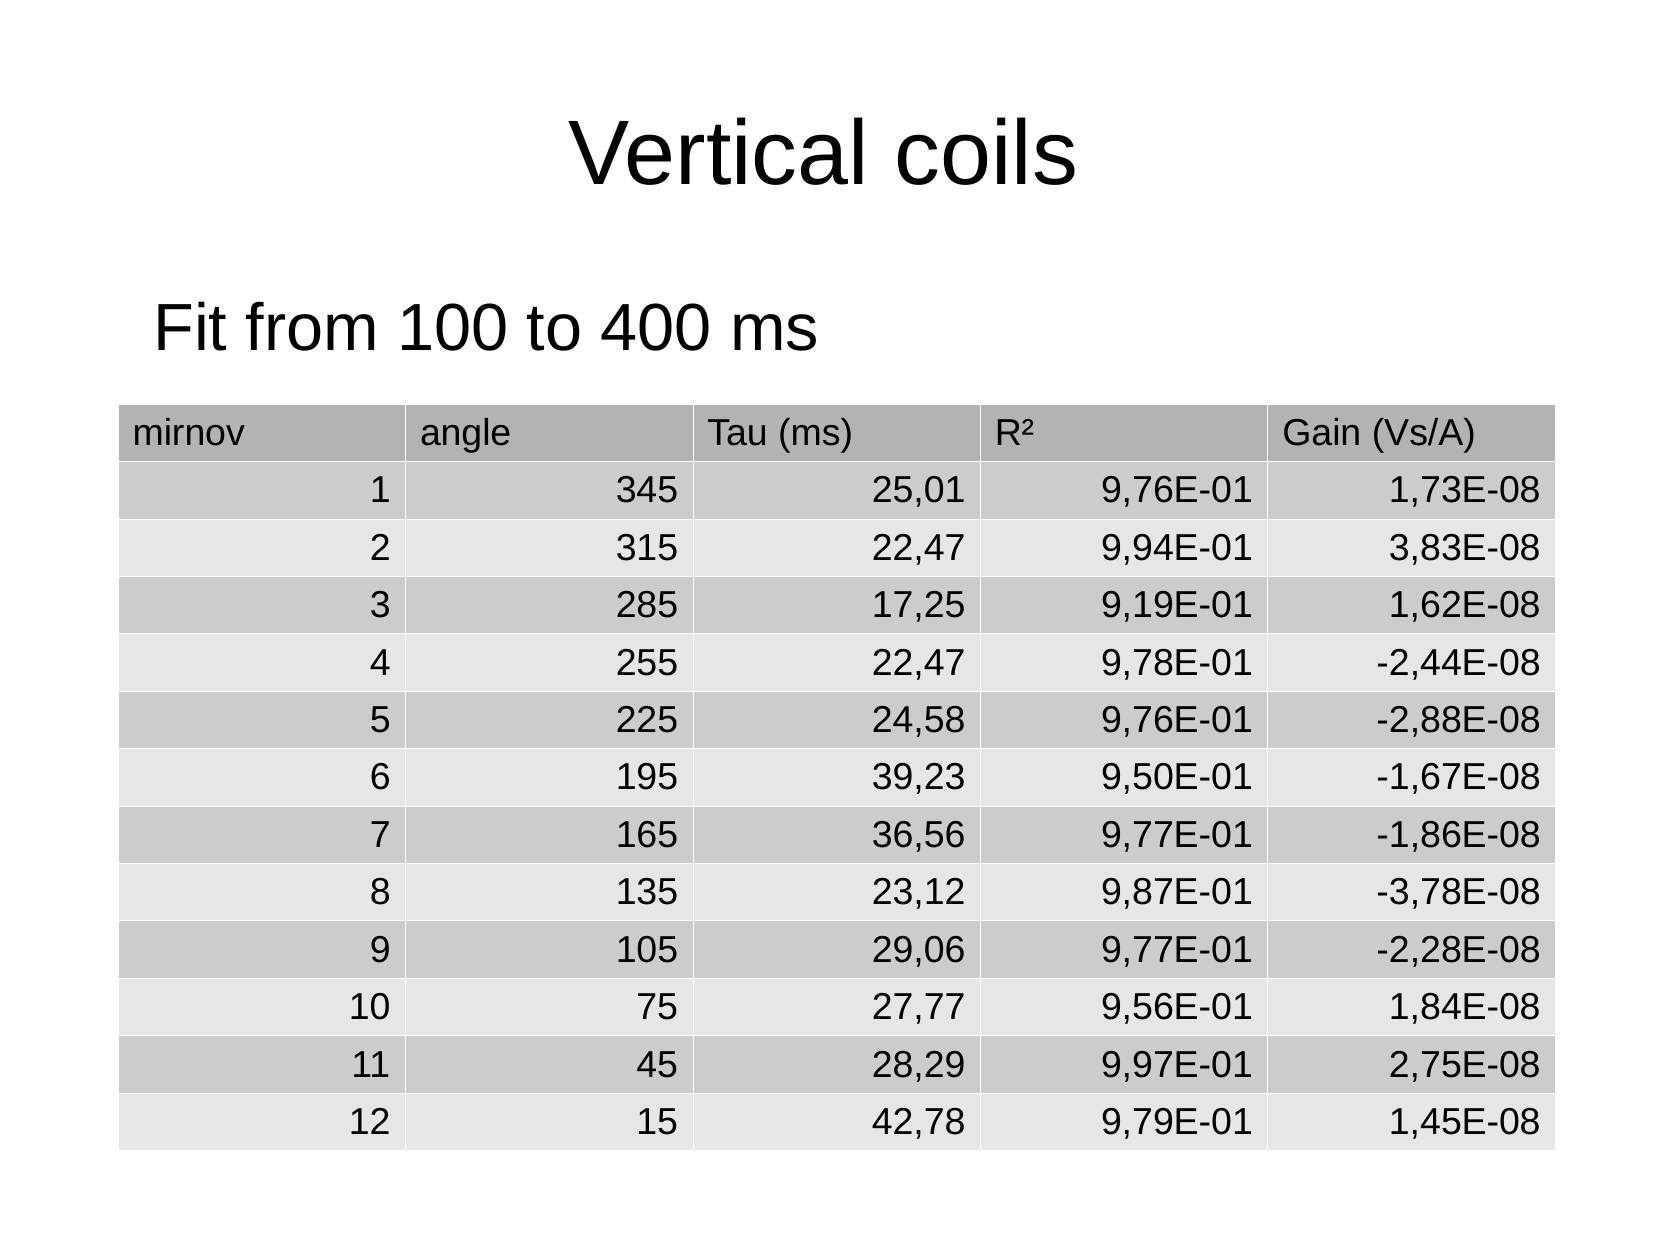

# Vertical coils
Fit from 100 to 400 ms
| mirnov | angle | Tau (ms) | R² | Gain (Vs/A) |
| --- | --- | --- | --- | --- |
| 1 | 345 | 25,01 | 9,76E-01 | 1,73E-08 |
| 2 | 315 | 22,47 | 9,94E-01 | 3,83E-08 |
| 3 | 285 | 17,25 | 9,19E-01 | 1,62E-08 |
| 4 | 255 | 22,47 | 9,78E-01 | -2,44E-08 |
| 5 | 225 | 24,58 | 9,76E-01 | -2,88E-08 |
| 6 | 195 | 39,23 | 9,50E-01 | -1,67E-08 |
| 7 | 165 | 36,56 | 9,77E-01 | -1,86E-08 |
| 8 | 135 | 23,12 | 9,87E-01 | -3,78E-08 |
| 9 | 105 | 29,06 | 9,77E-01 | -2,28E-08 |
| 10 | 75 | 27,77 | 9,56E-01 | 1,84E-08 |
| 11 | 45 | 28,29 | 9,97E-01 | 2,75E-08 |
| 12 | 15 | 42,78 | 9,79E-01 | 1,45E-08 |